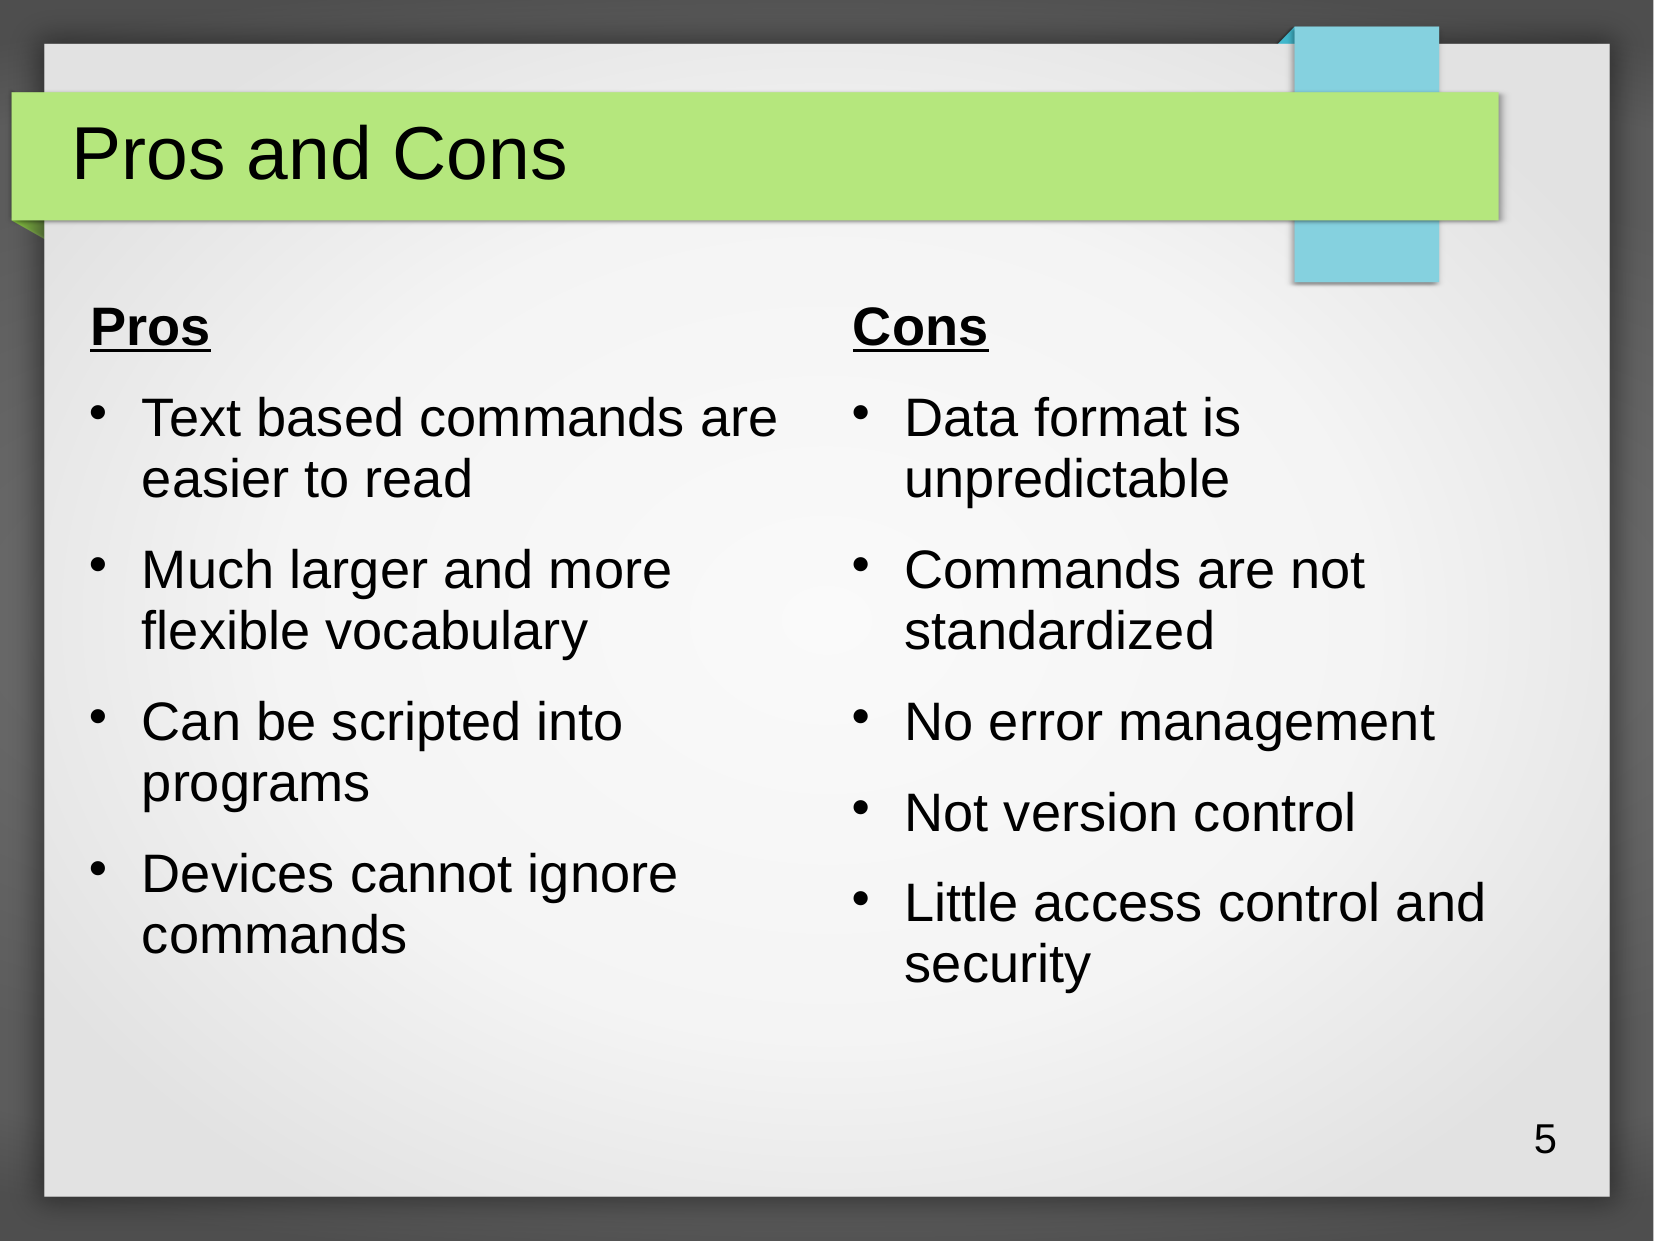

# Pros and Cons
Pros
Text based commands are easier to read
Much larger and more flexible vocabulary
Can be scripted into programs
Devices cannot ignore commands
Cons
Data format is unpredictable
Commands are not standardized
No error management
Not version control
Little access control and security
5